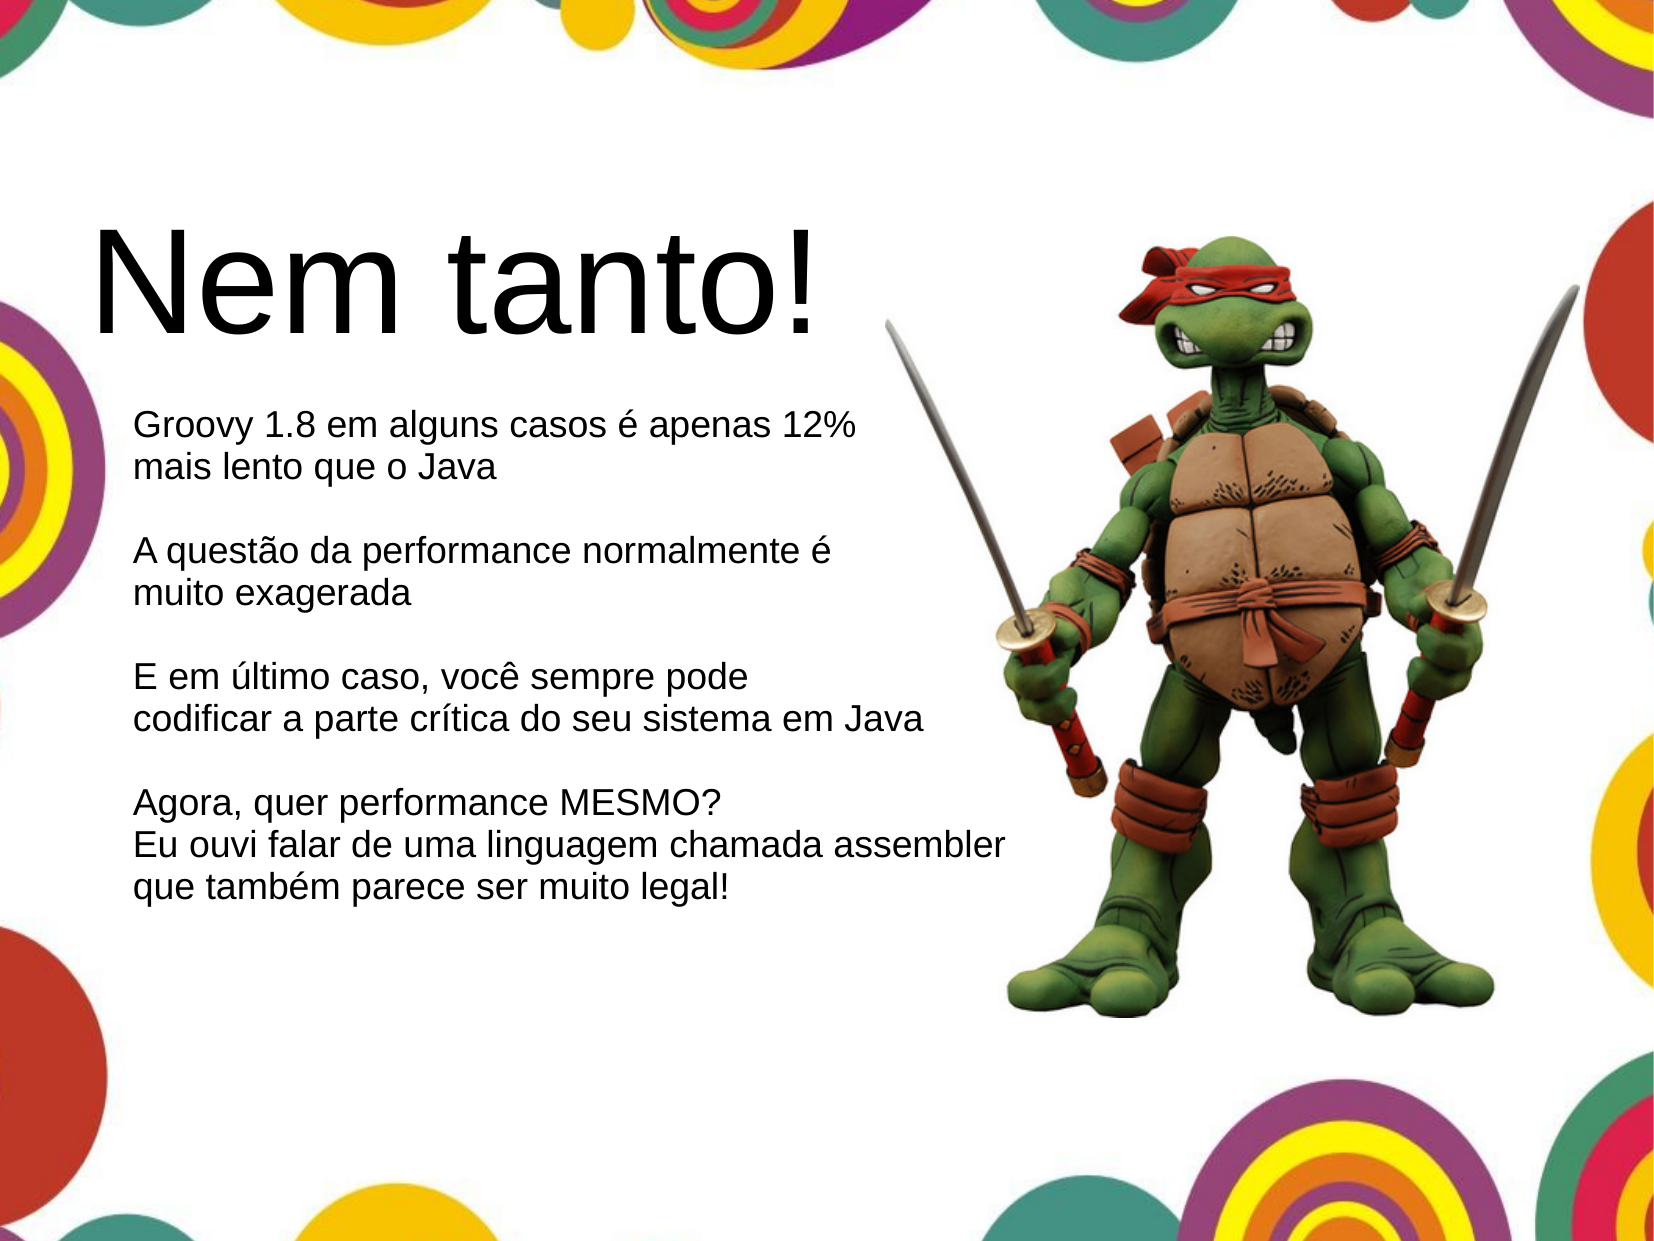

# Nem tanto!
Groovy 1.8 em alguns casos é apenas 12%
mais lento que o Java
A questão da performance normalmente é
muito exagerada
E em último caso, você sempre pode
codificar a parte crítica do seu sistema em Java
Agora, quer performance MESMO?
Eu ouvi falar de uma linguagem chamada assembler
que também parece ser muito legal!